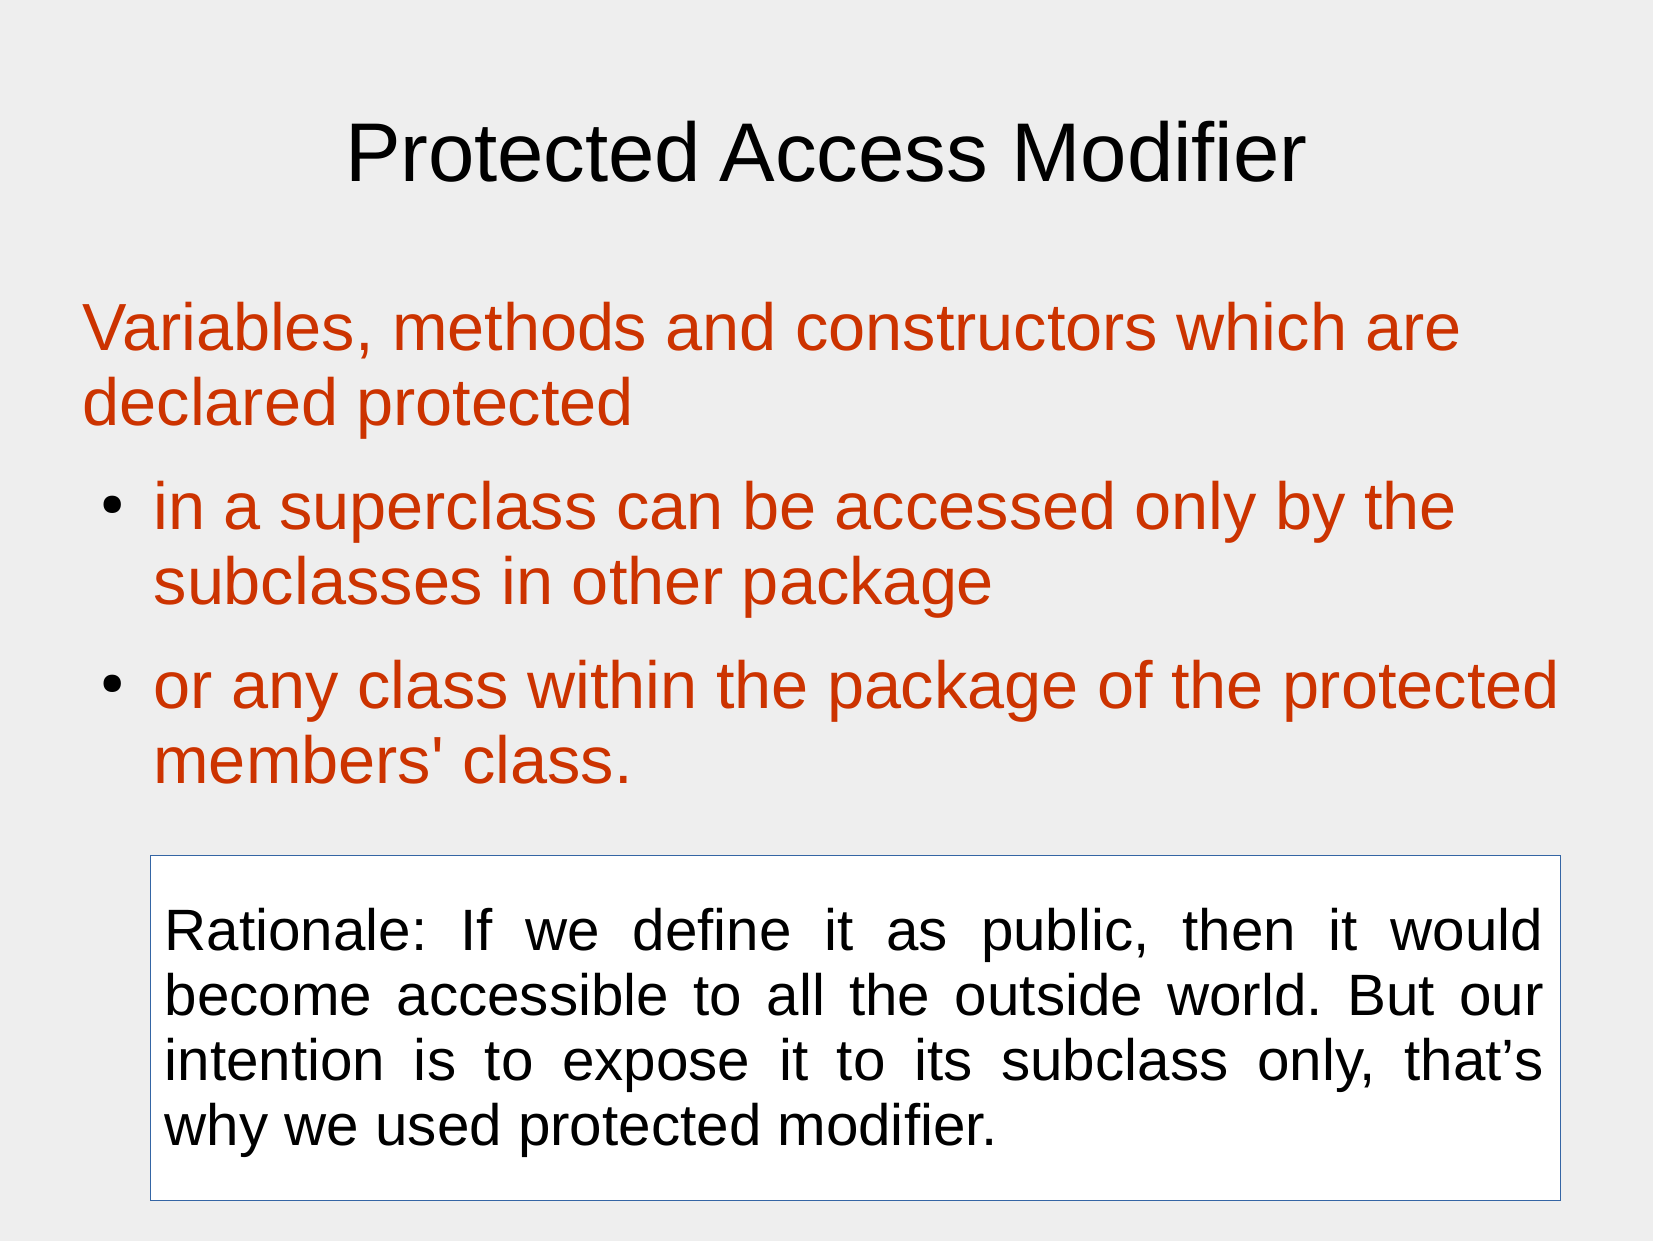

# Protected Access Modifier
Variables, methods and constructors which are declared protected
in a superclass can be accessed only by the subclasses in other package
or any class within the package of the protected members' class.
Rationale: If we define it as public, then it would become accessible to all the outside world. But our intention is to expose it to its subclass only, that’s why we used protected modifier.